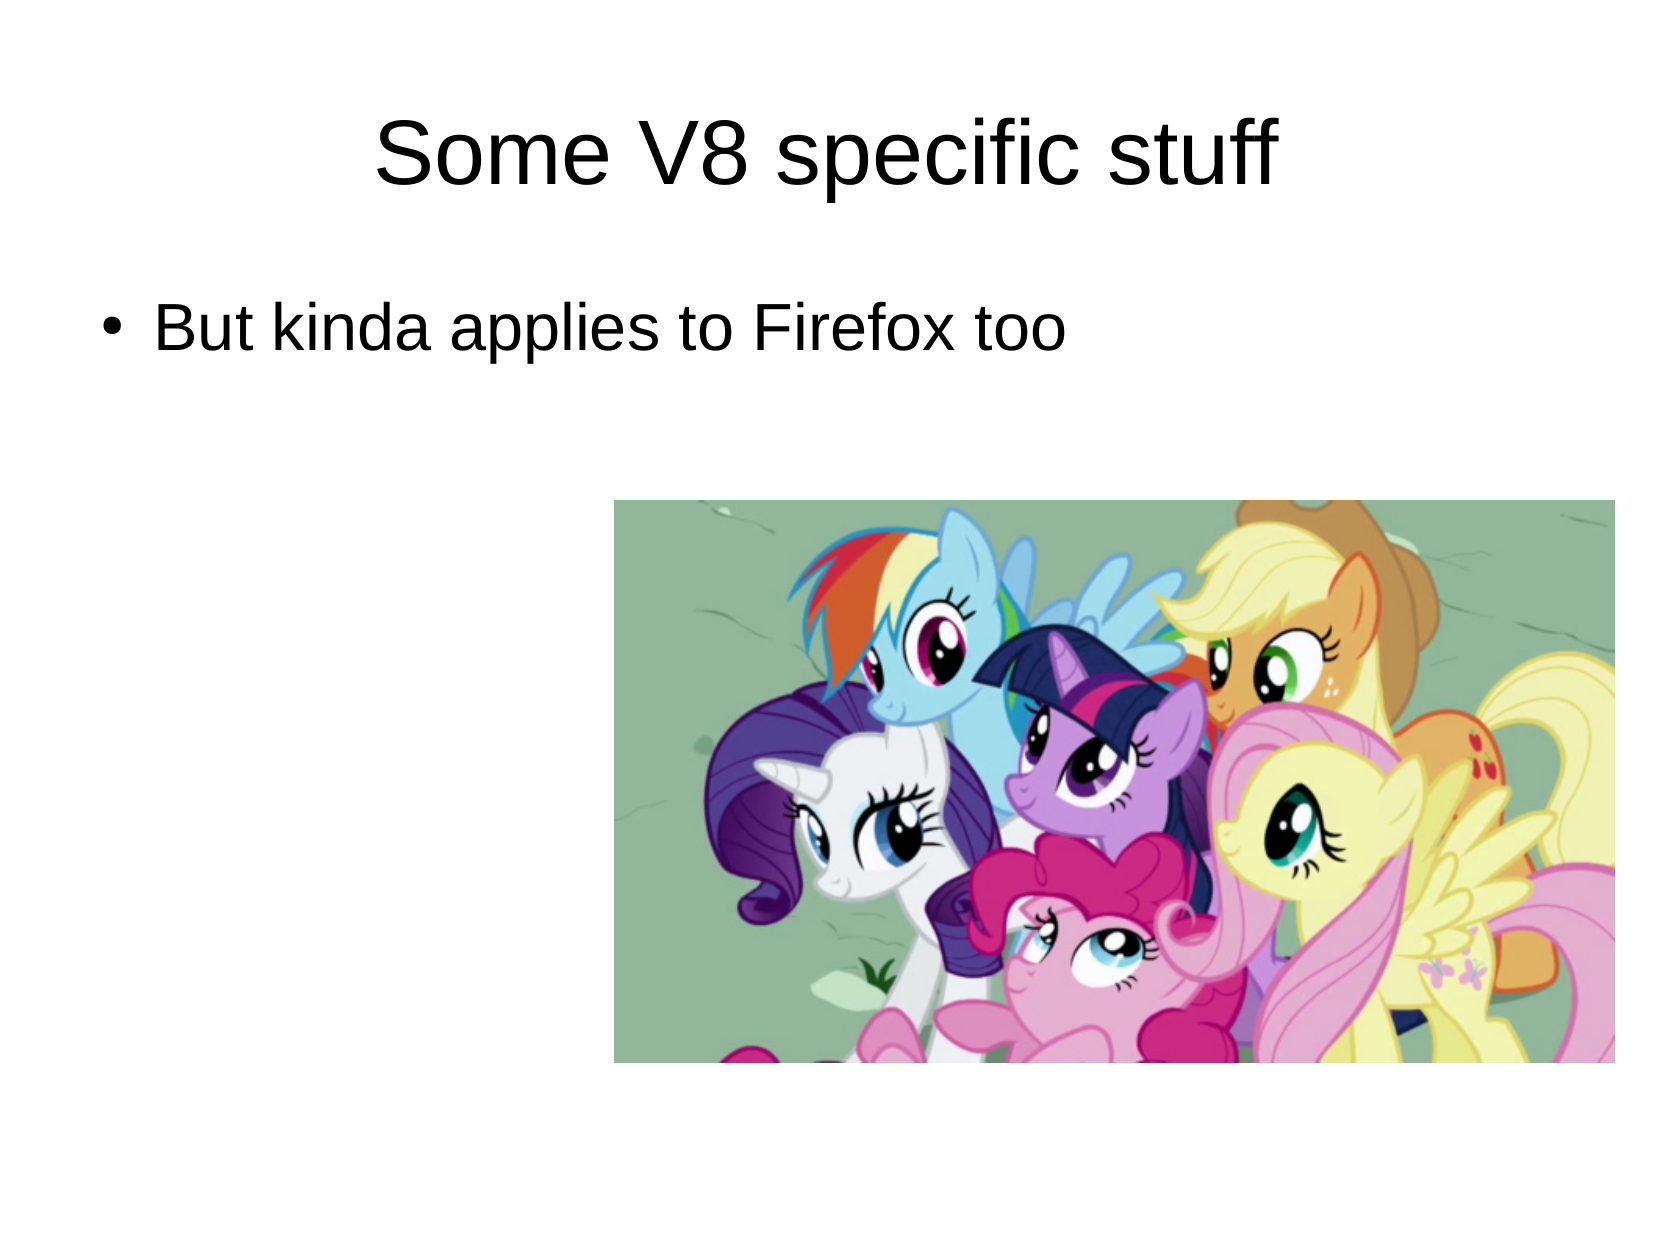

# Some V8 specific stuff
But kinda applies to Firefox too